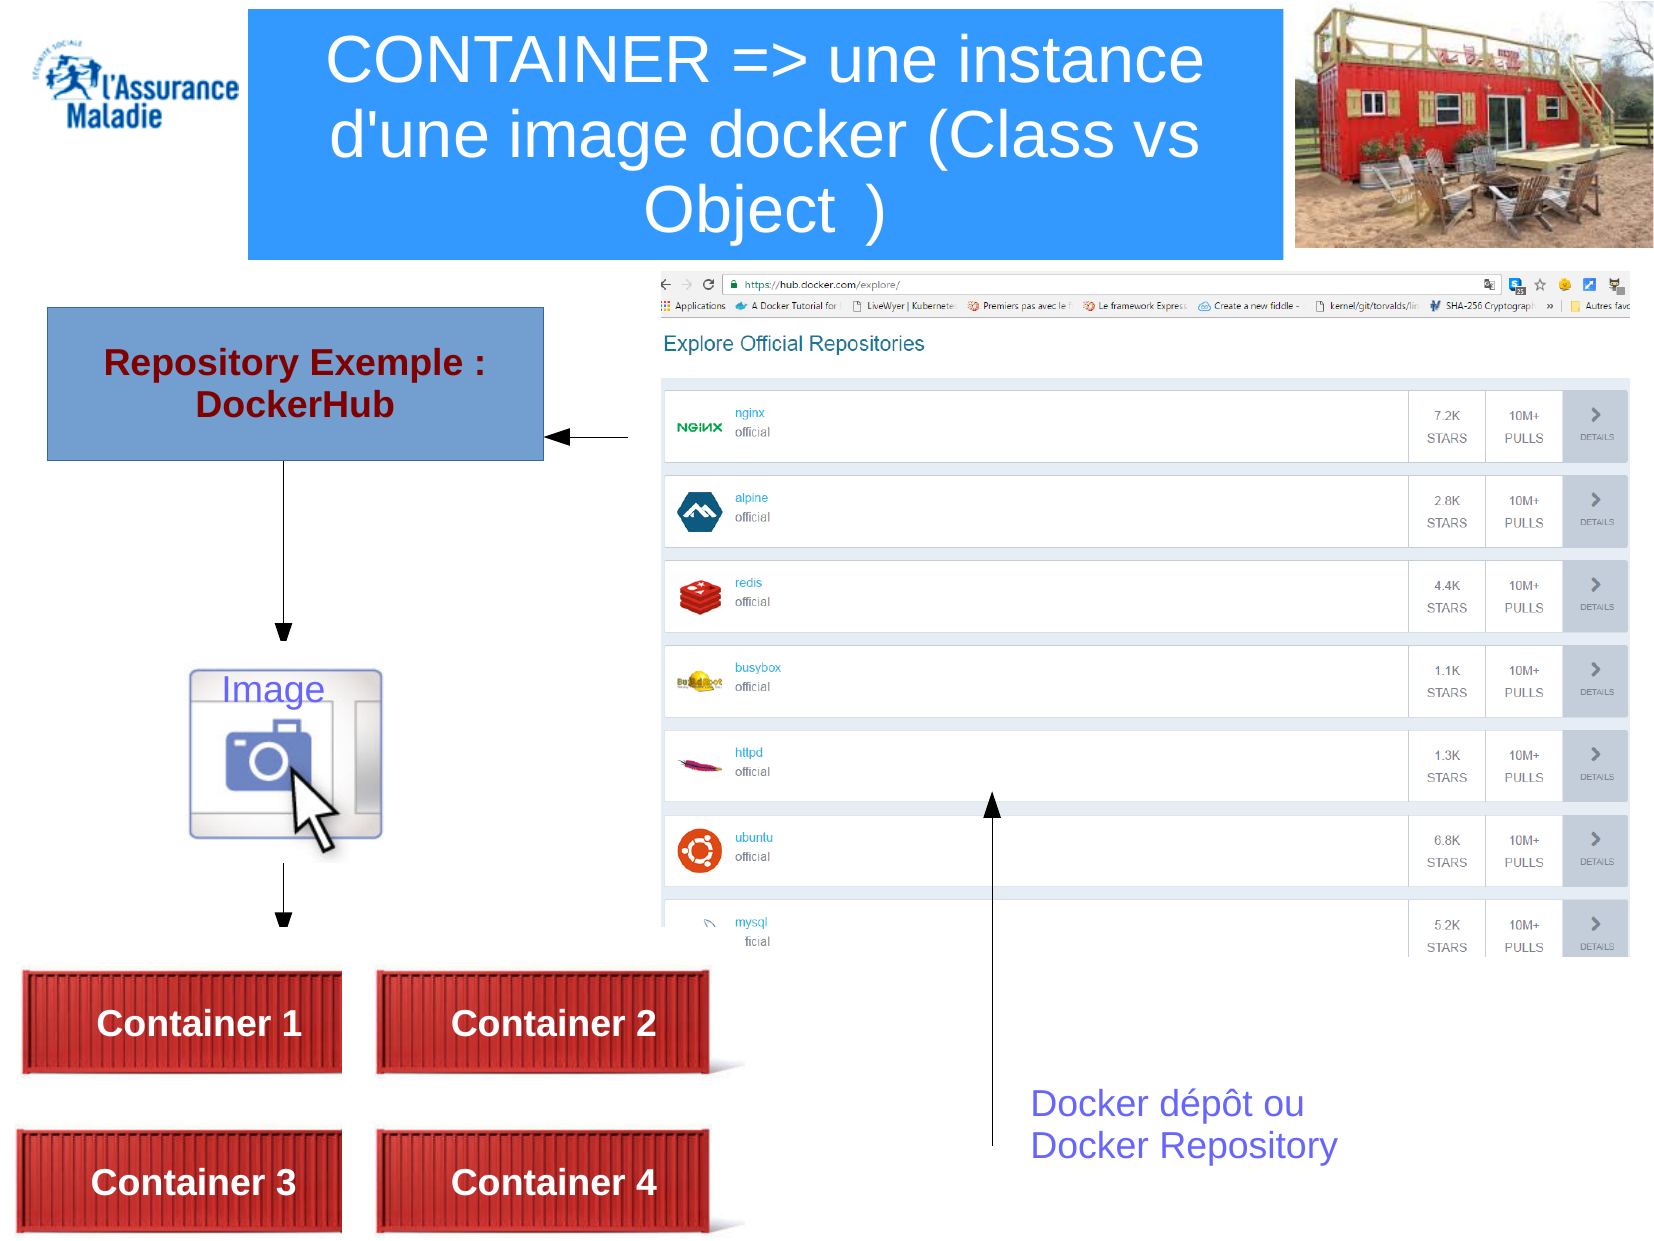

# CONTAINER => une instance d'une image docker (Class vs Object	)
Repository Exemple :
DockerHub
Image
Container 1
Container 2
Docker dépôt ou Docker Repository
Container 3
Container 4